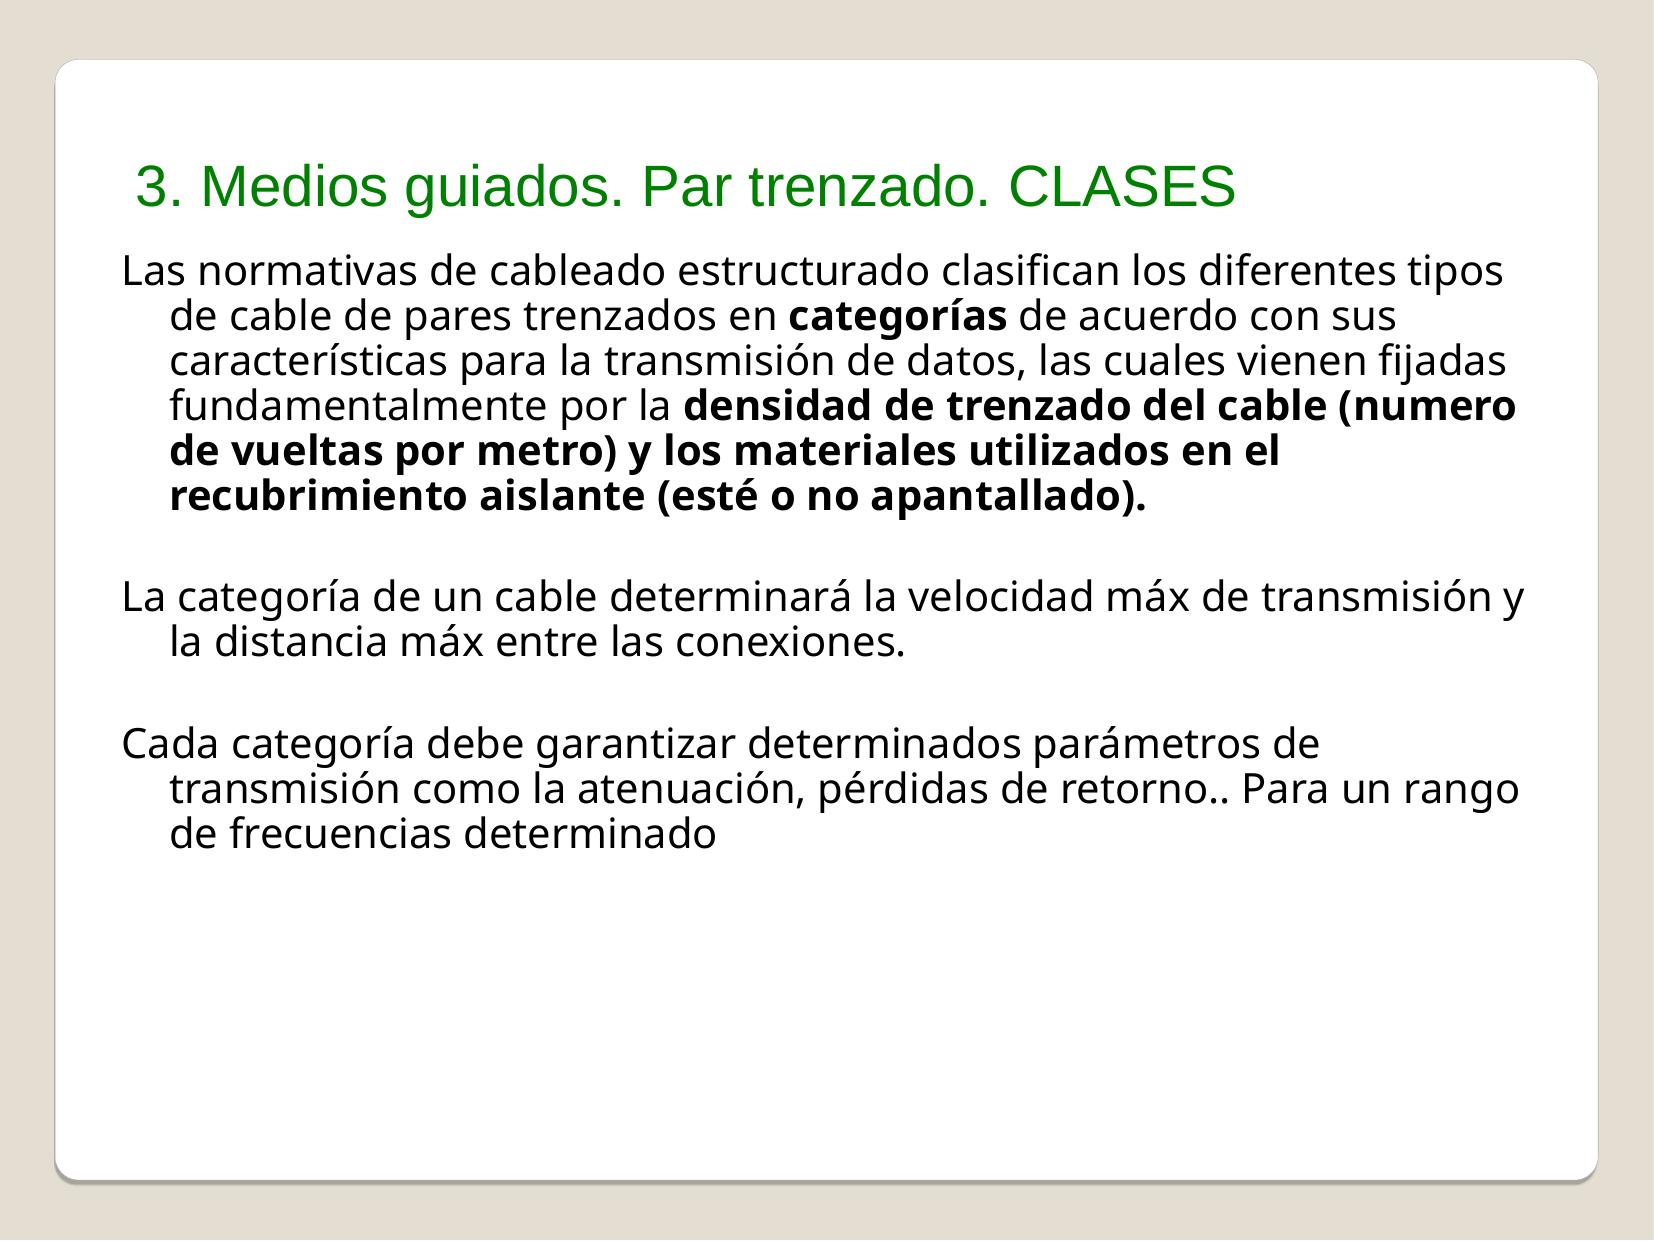

3. Medios guiados. Par trenzado. CLASES
Las normativas de cableado estructurado clasifican los diferentes tipos de cable de pares trenzados en categorías de acuerdo con sus características para la transmisión de datos, las cuales vienen fijadas fundamentalmente por la densidad de trenzado del cable (numero de vueltas por metro) y los materiales utilizados en el recubrimiento aislante (esté o no apantallado).
La categoría de un cable determinará la velocidad máx de transmisión y la distancia máx entre las conexiones.
Cada categoría debe garantizar determinados parámetros de transmisión como la atenuación, pérdidas de retorno.. Para un rango de frecuencias determinado